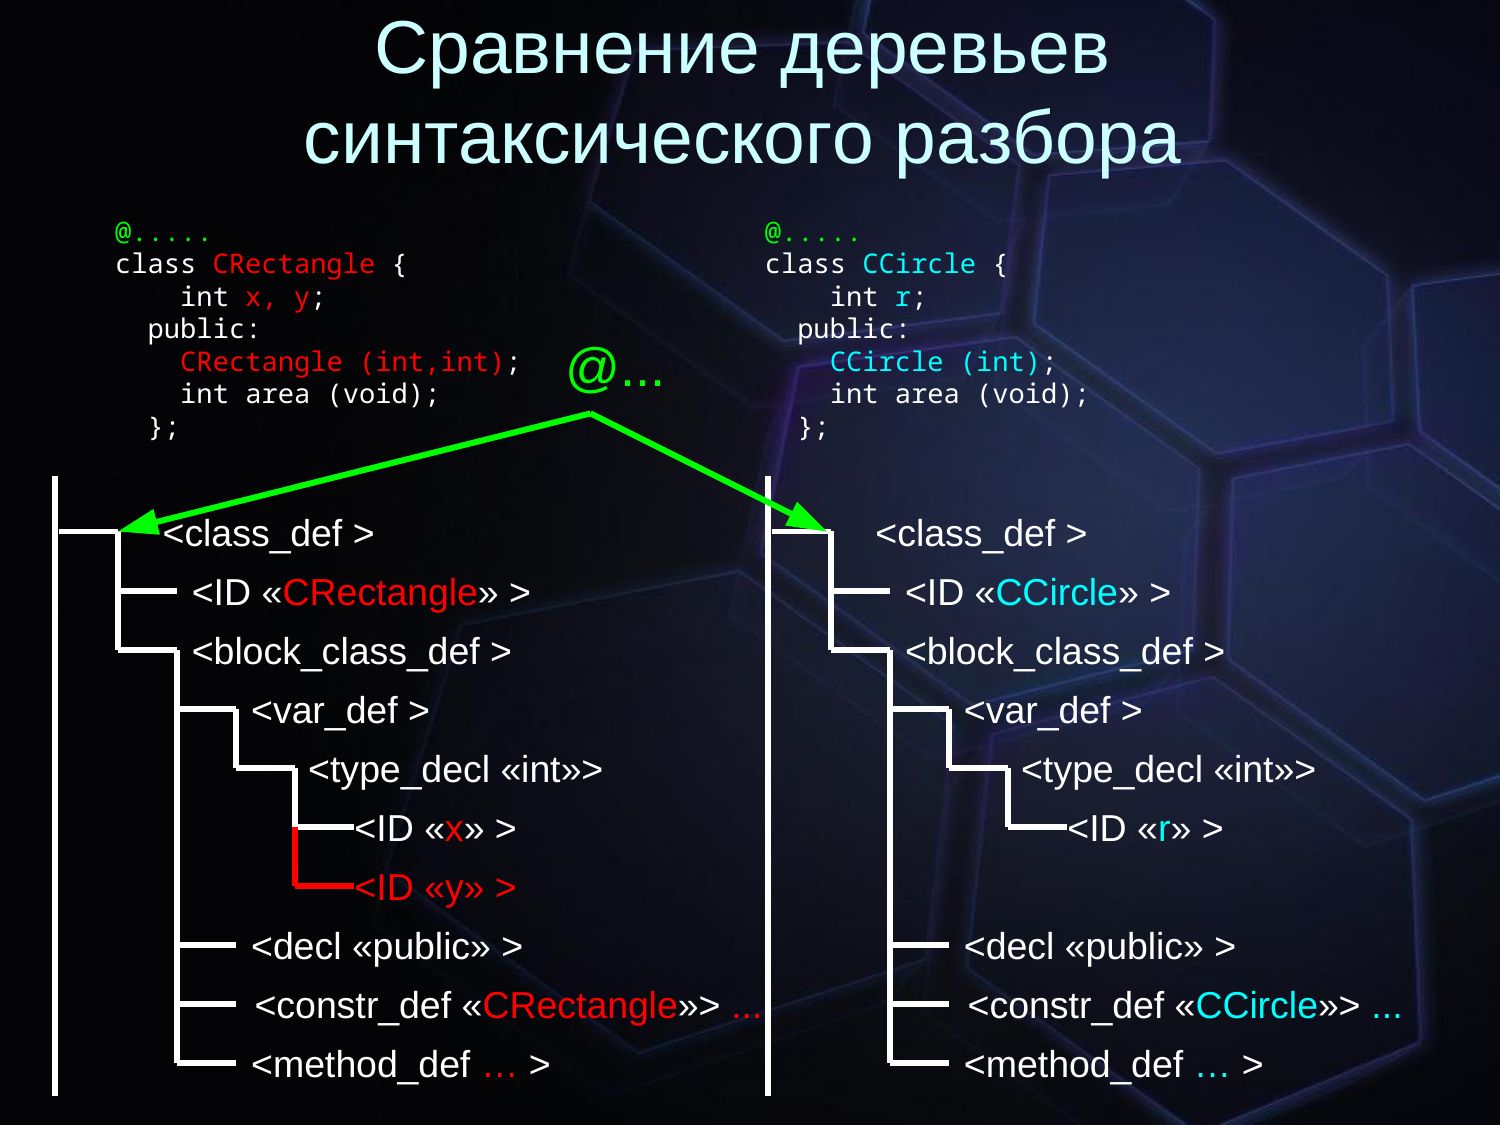

# Сравнение деревьев синтаксического разбора
@.....
class CRectangle {
 int x, y;
 public:
 CRectangle (int,int);
 int area (void);
 };
@.....
class CCircle {
 int r;
 public:
 CCircle (int);
 int area (void);
 };
@...
<class_def >
<class_def >
<ID «CRectangle» >
<ID «CCircle» >
<block_class_def >
<block_class_def >
<var_def >
<var_def >
<type_decl «int»>
<type_decl «int»>
<ID «x» >
<ID «r» >
<ID «y» >
<decl «public» >
<decl «public» >
<constr_def «CRectangle»> ...
<constr_def «CCircle»> ...
<method_def … >
<method_def … >